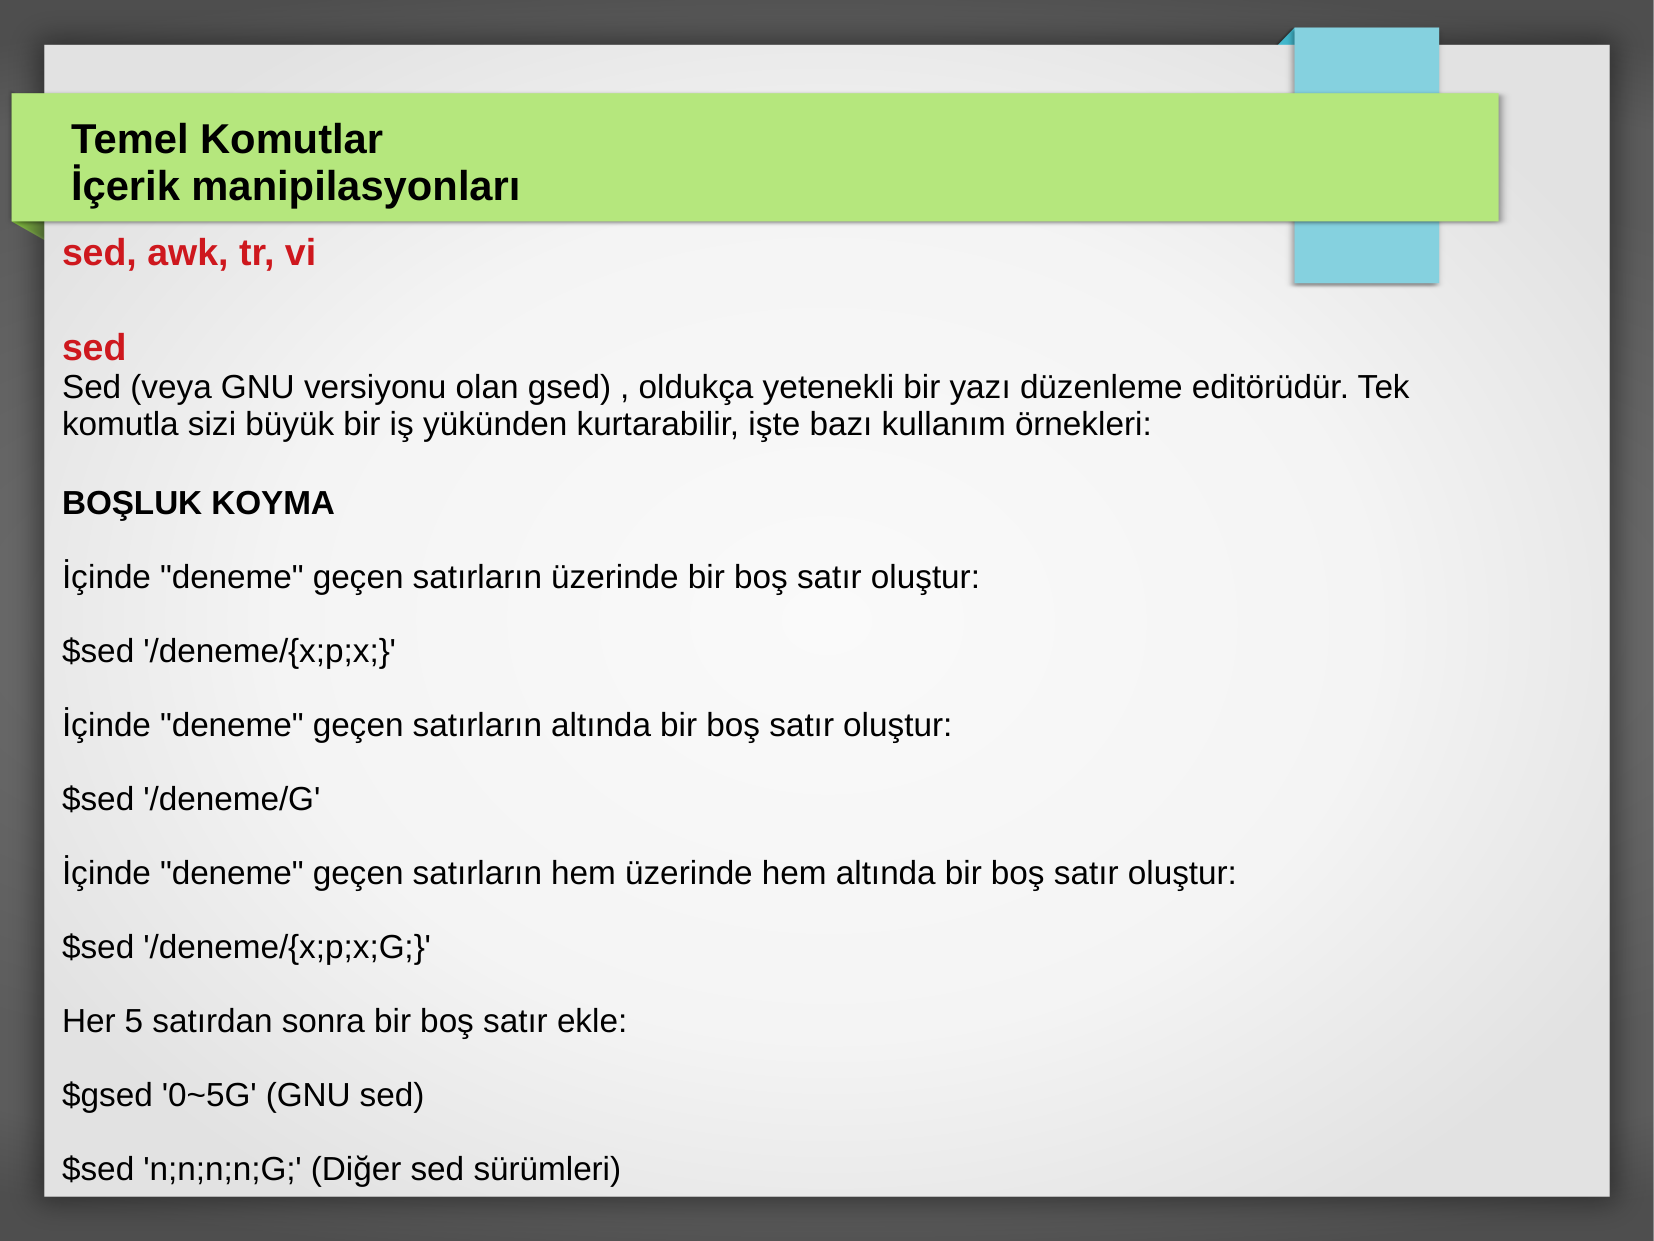

Temel Komutlar
İçerik manipilasyonları
sed, awk, tr, vi
sed
Sed (veya GNU versiyonu olan gsed) , oldukça yetenekli bir yazı düzenleme editörüdür. Tek komutla sizi büyük bir iş yükünden kurtarabilir, işte bazı kullanım örnekleri:
BOŞLUK KOYMA
İçinde "deneme" geçen satırların üzerinde bir boş satır oluştur:
$sed '/deneme/{x;p;x;}'
İçinde "deneme" geçen satırların altında bir boş satır oluştur:
$sed '/deneme/G'
İçinde "deneme" geçen satırların hem üzerinde hem altında bir boş satır oluştur:
$sed '/deneme/{x;p;x;G;}'
Her 5 satırdan sonra bir boş satır ekle:
$gsed '0~5G' (GNU sed)
$sed 'n;n;n;n;G;' (Diğer sed sürümleri)